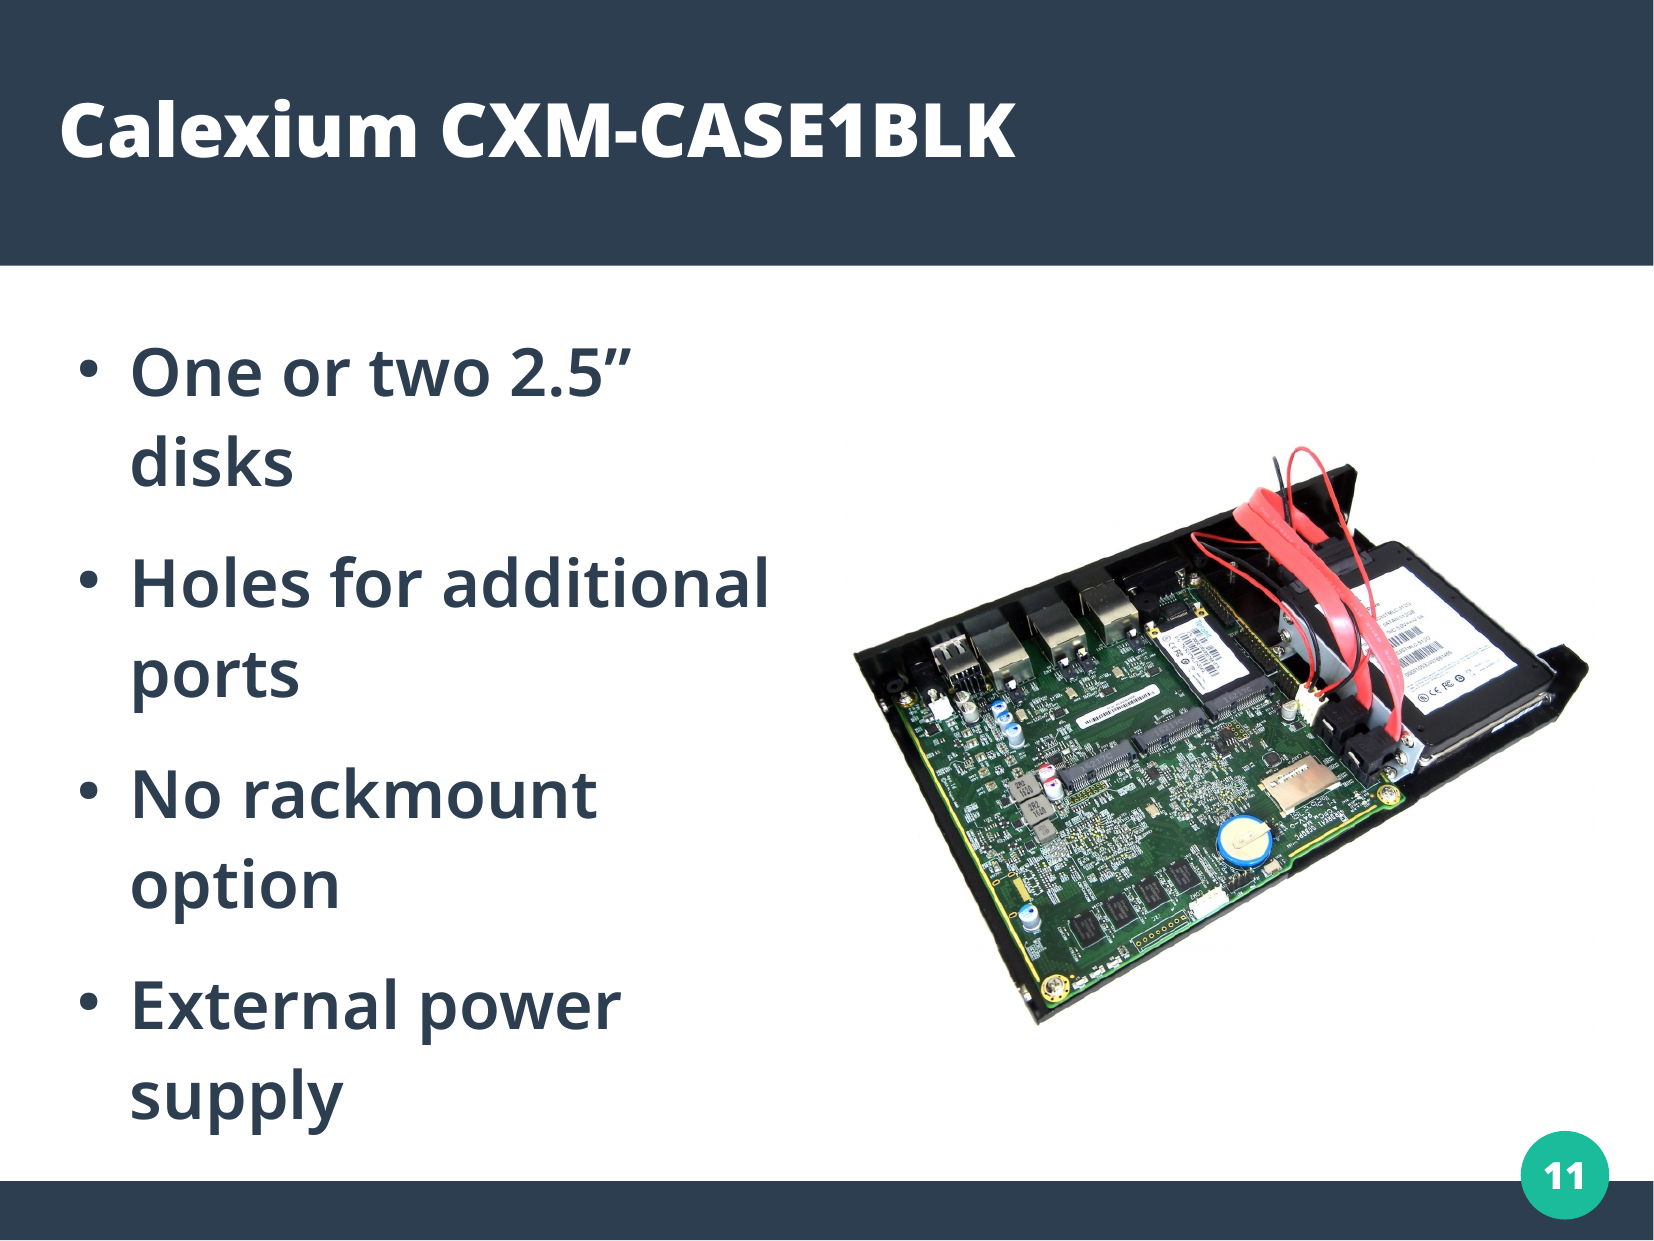

# Calexium CXM-CASE1BLK
One or two 2.5” disks
Holes for additional ports
No rackmount option
External power supply
11